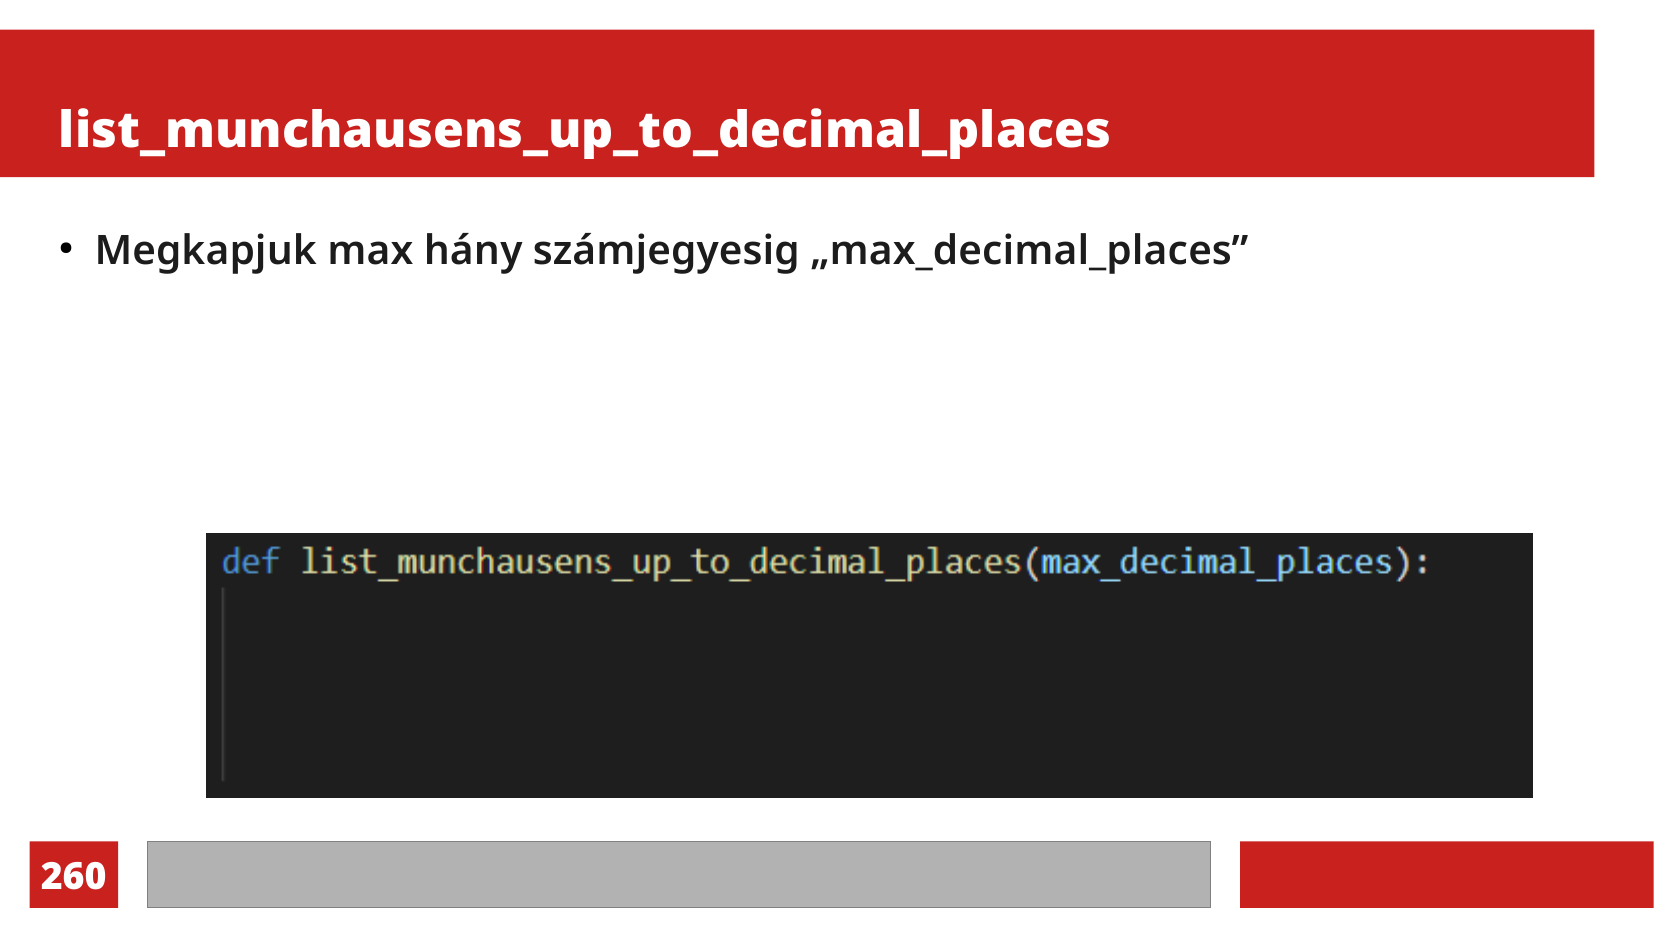

# list_munchausens_up_to_decimal_places
Megkapjuk max hány számjegyesig „max_decimal_places”
260